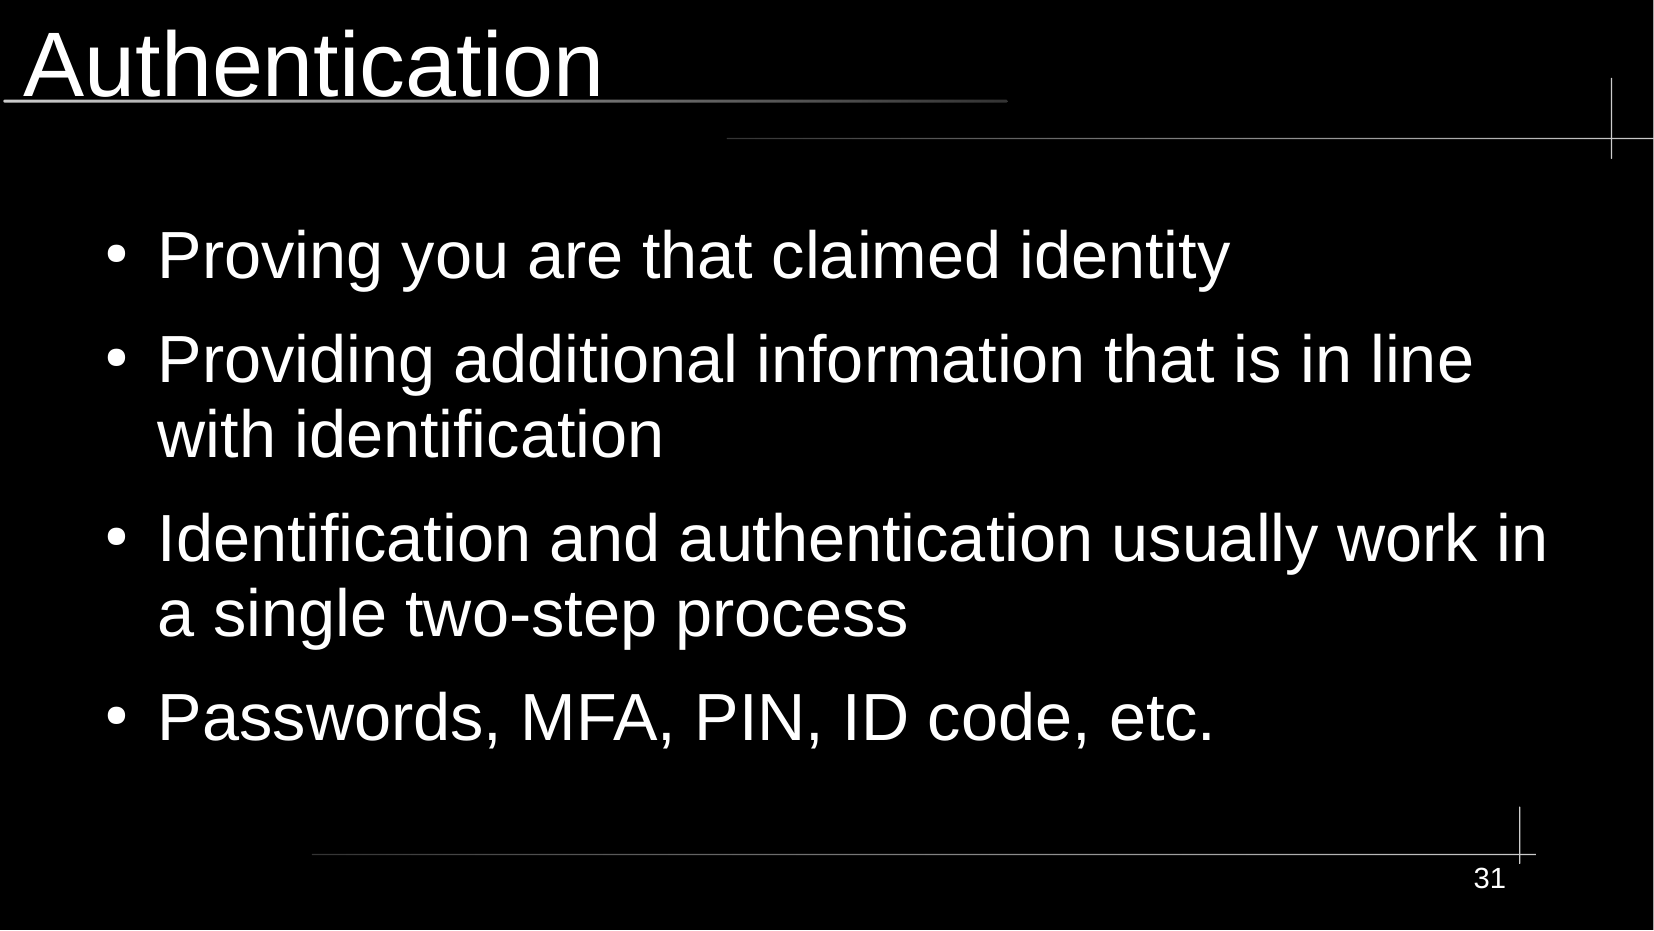

# Authentication
Proving you are that claimed identity
Providing additional information that is in line with identification
Identification and authentication usually work in a single two-step process
Passwords, MFA, PIN, ID code, etc.
31